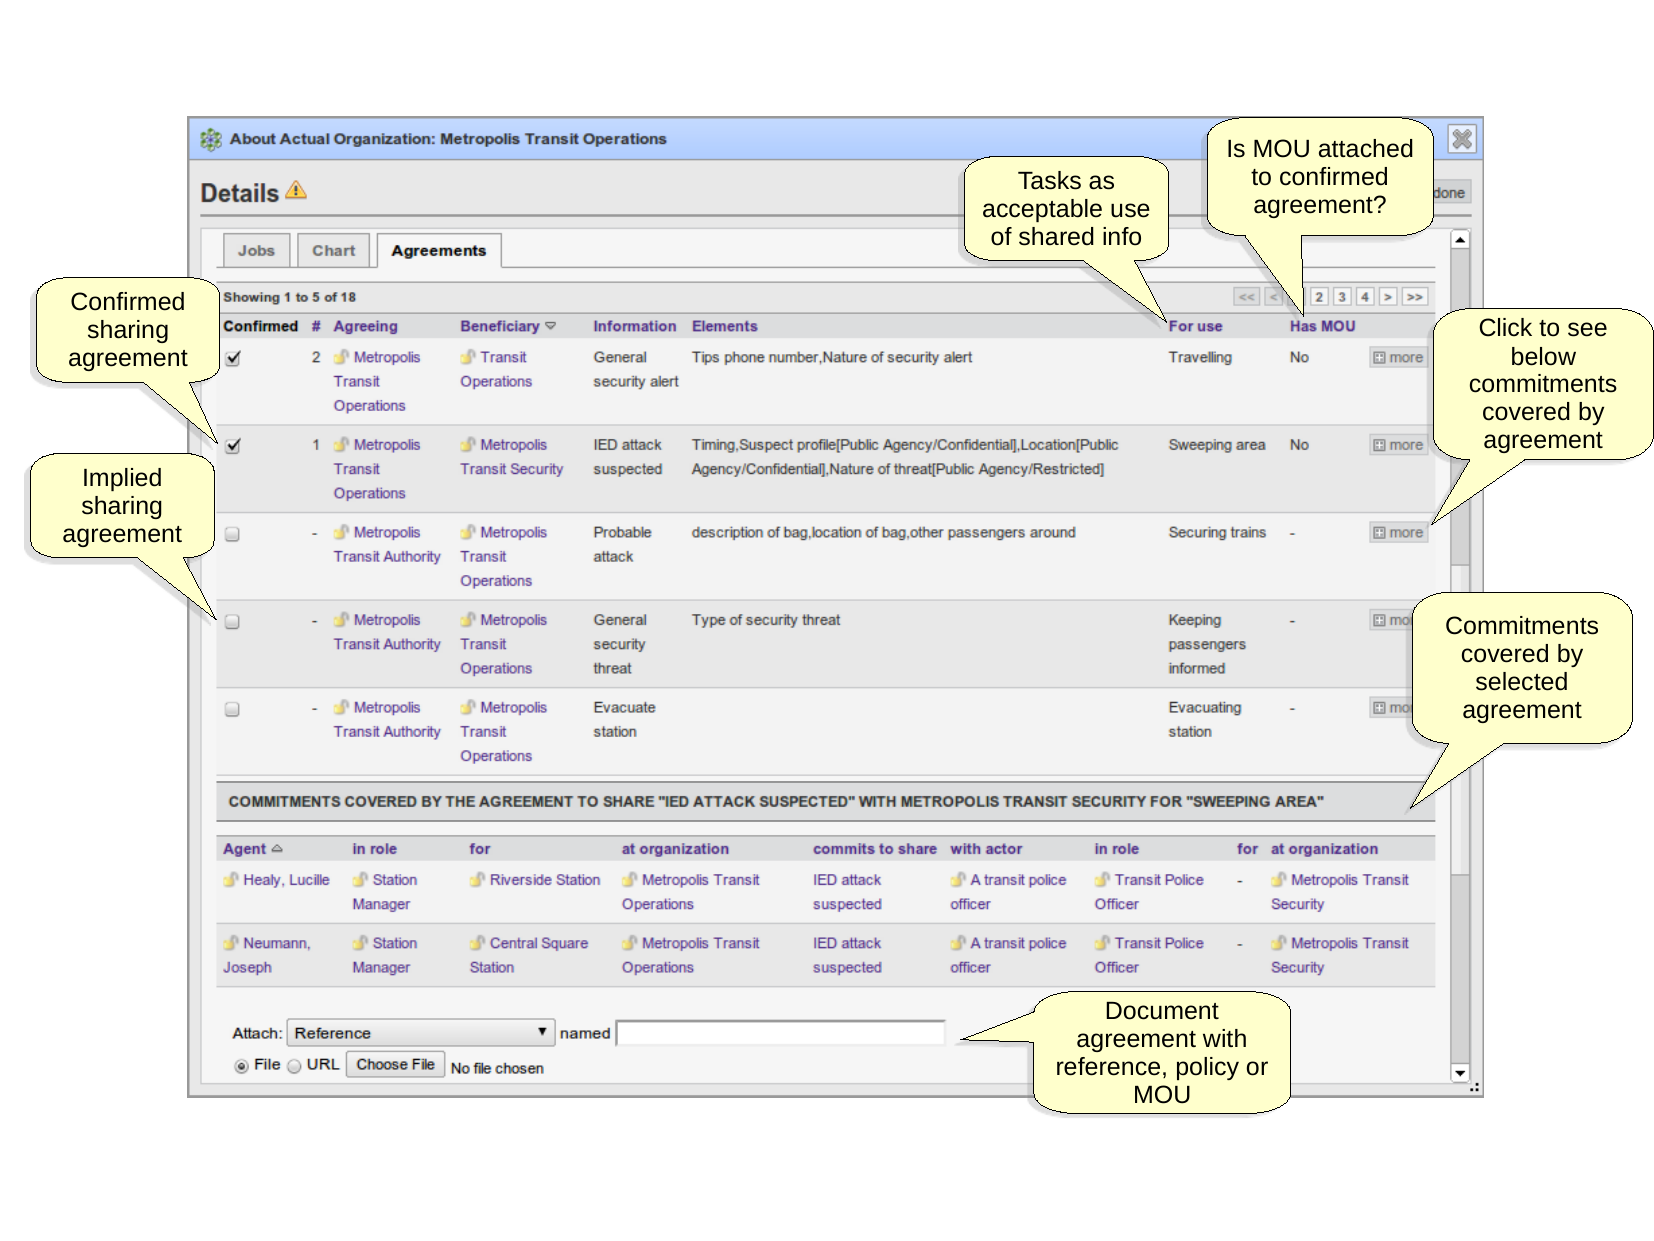

Is MOU attached to confirmed agreement?
Tasks as acceptable use of shared info
Confirmed sharing agreement
Click to see below commitments covered by agreement
Implied sharing agreement
Commitments covered by selected agreement
Document agreement with reference, policy or MOU